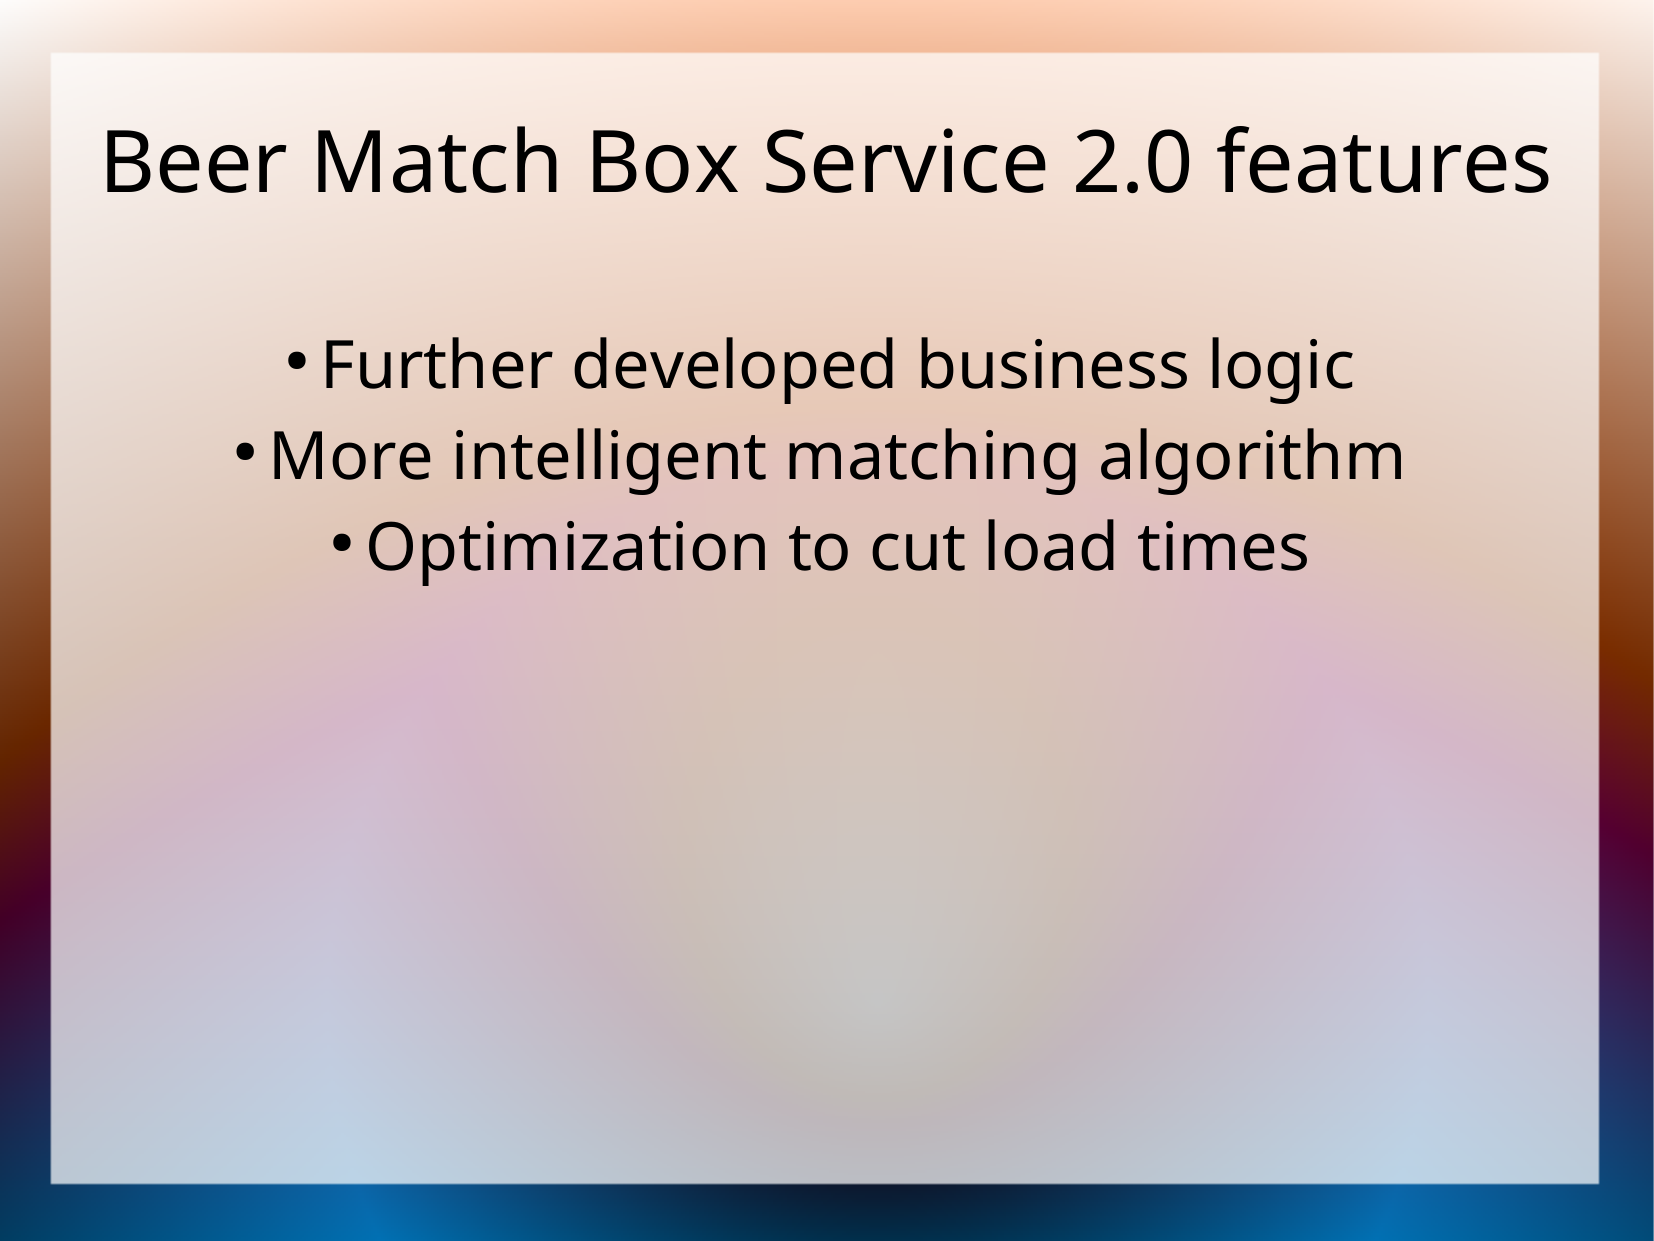

# Beer Match Box Service 2.0 features
Further developed business logic
More intelligent matching algorithm
Optimization to cut load times